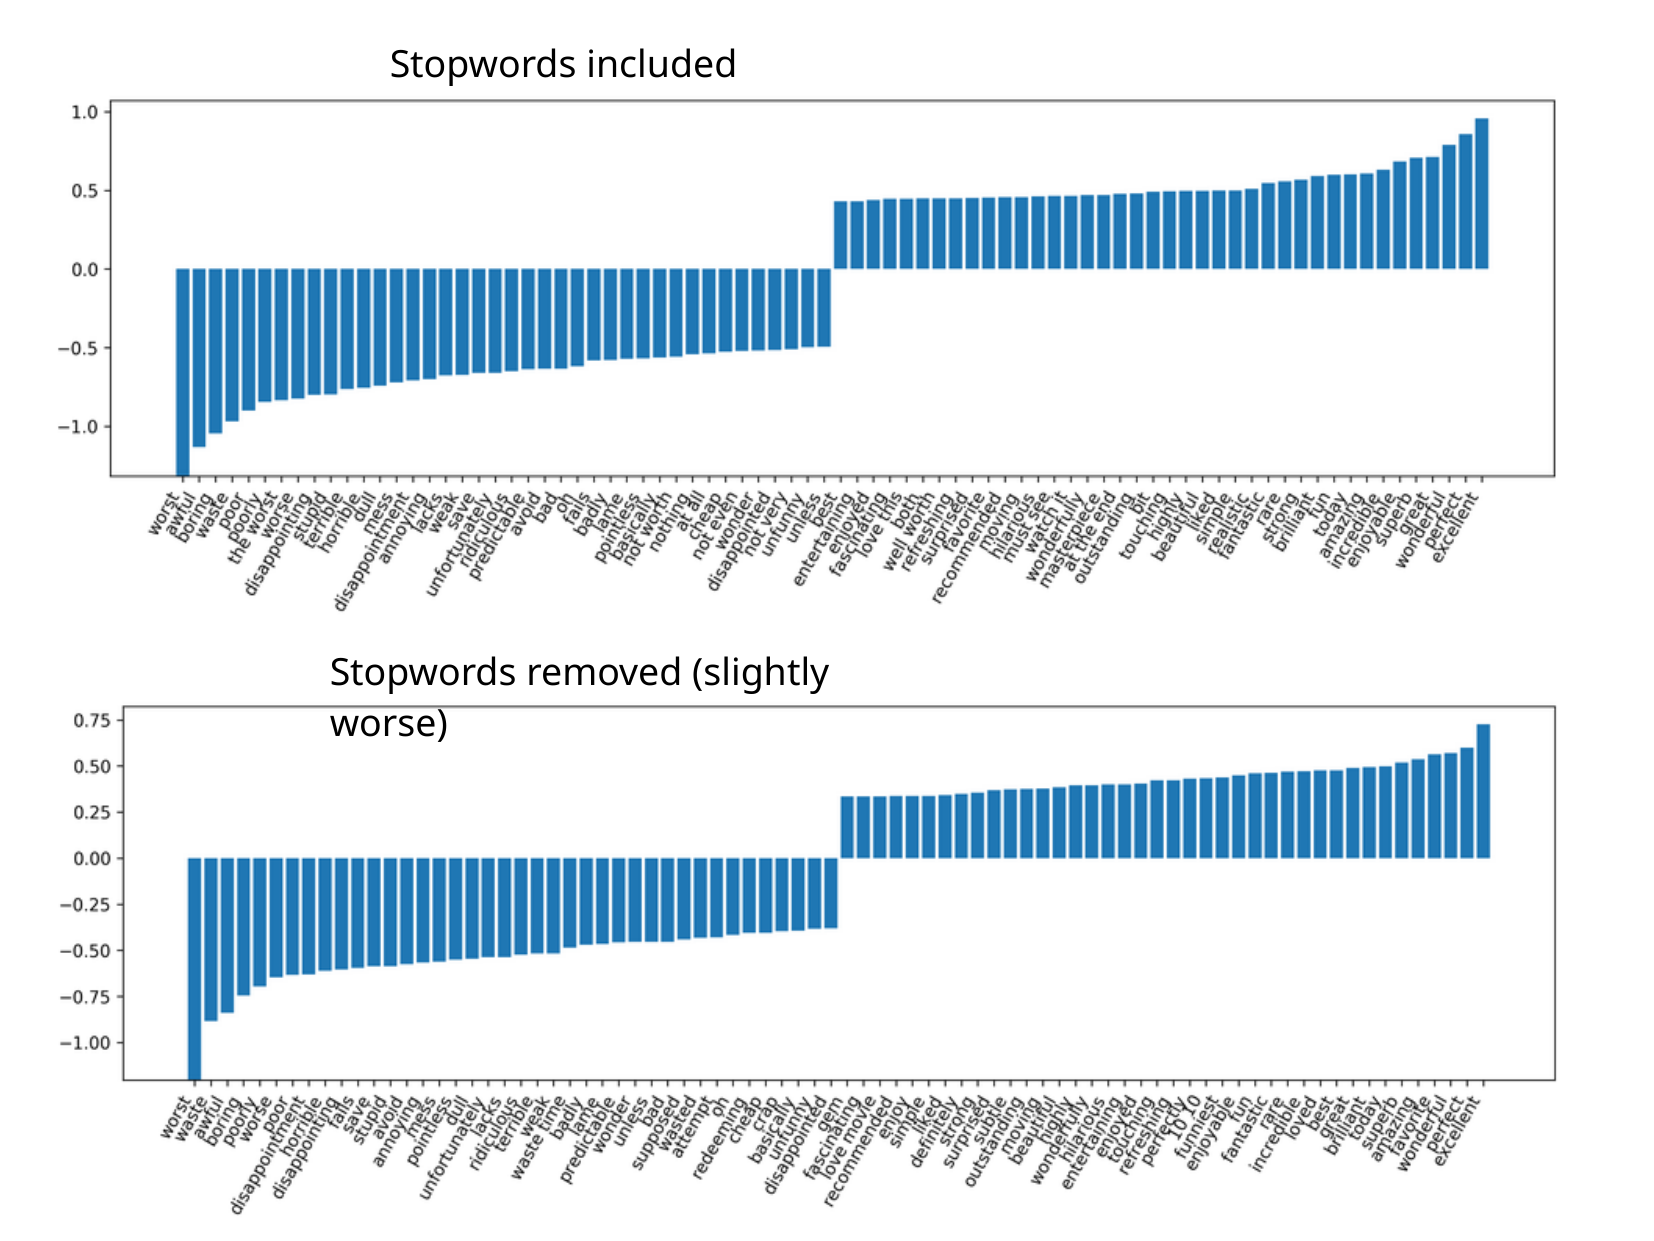

Stopwords included
#
Stopwords removed (slightly worse)